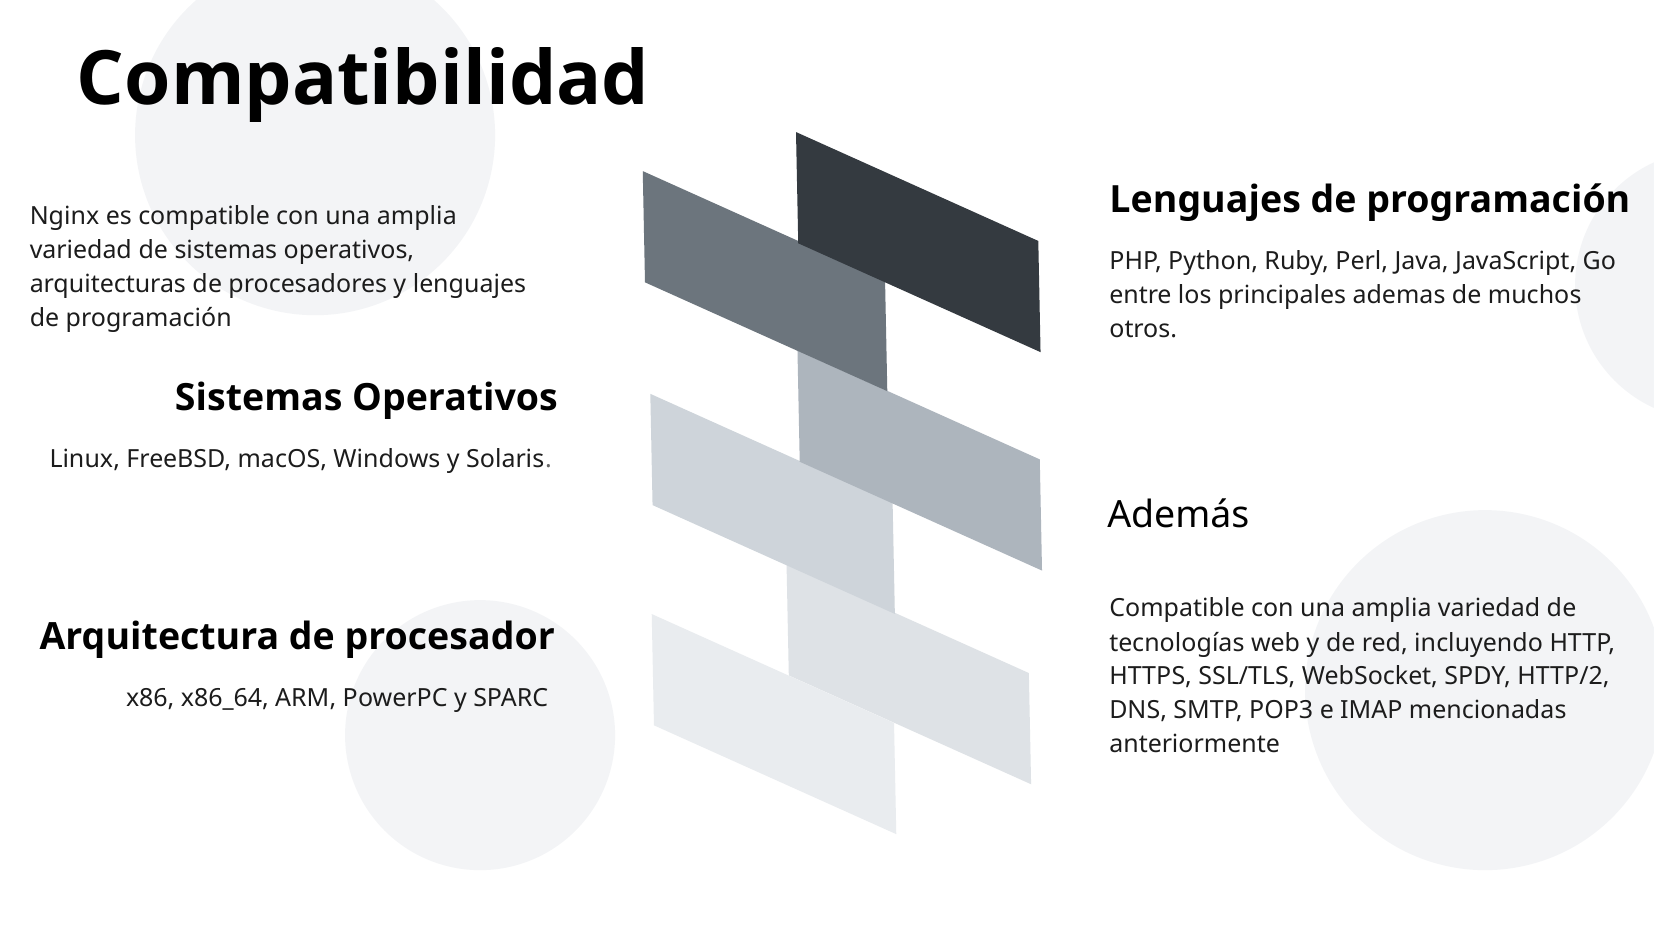

Compatibilidad
Lenguajes de programación
Nginx es compatible con una amplia variedad de sistemas operativos, arquitecturas de procesadores y lenguajes de programación
PHP, Python, Ruby, Perl, Java, JavaScript, Go entre los principales ademas de muchos otros.
Sistemas Operativos
Linux, FreeBSD, macOS, Windows y Solaris.
Además
Compatible con una amplia variedad de tecnologías web y de red, incluyendo HTTP, HTTPS, SSL/TLS, WebSocket, SPDY, HTTP/2, DNS, SMTP, POP3 e IMAP mencionadas anteriormente
Arquitectura de procesador
x86, x86_64, ARM, PowerPC y SPARC